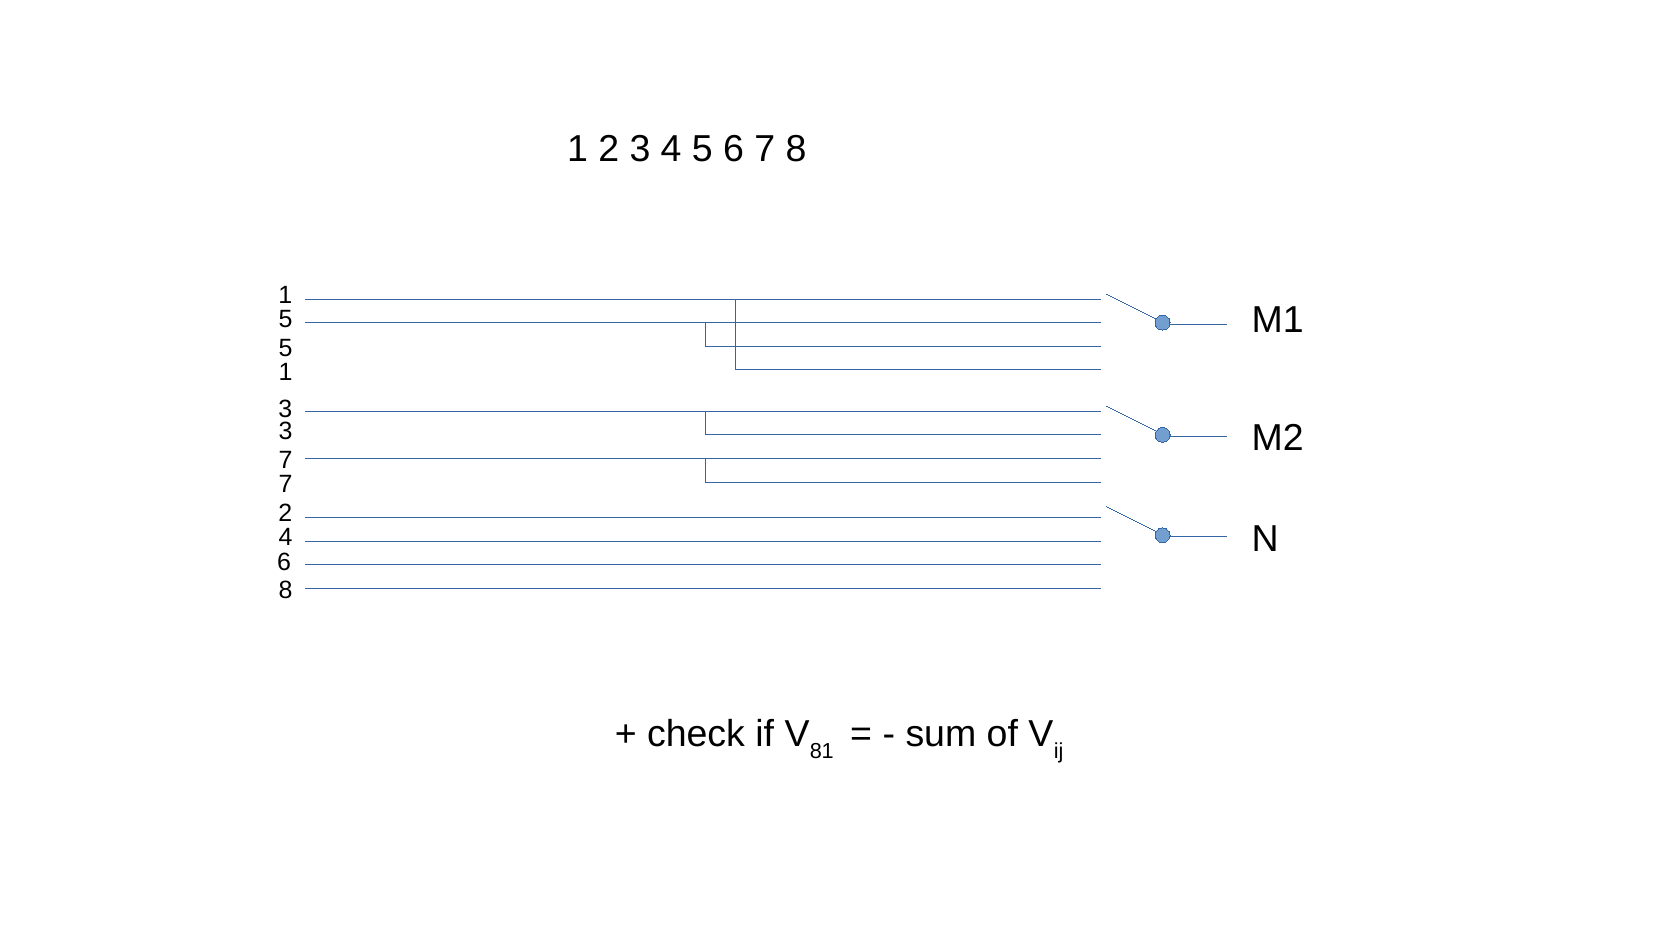

1 2 3 4 5 6 7 8
1
M1
5
5
1
3
3
M2
7
7
2
N
4
6
8
+ check if V81 = - sum of Vij